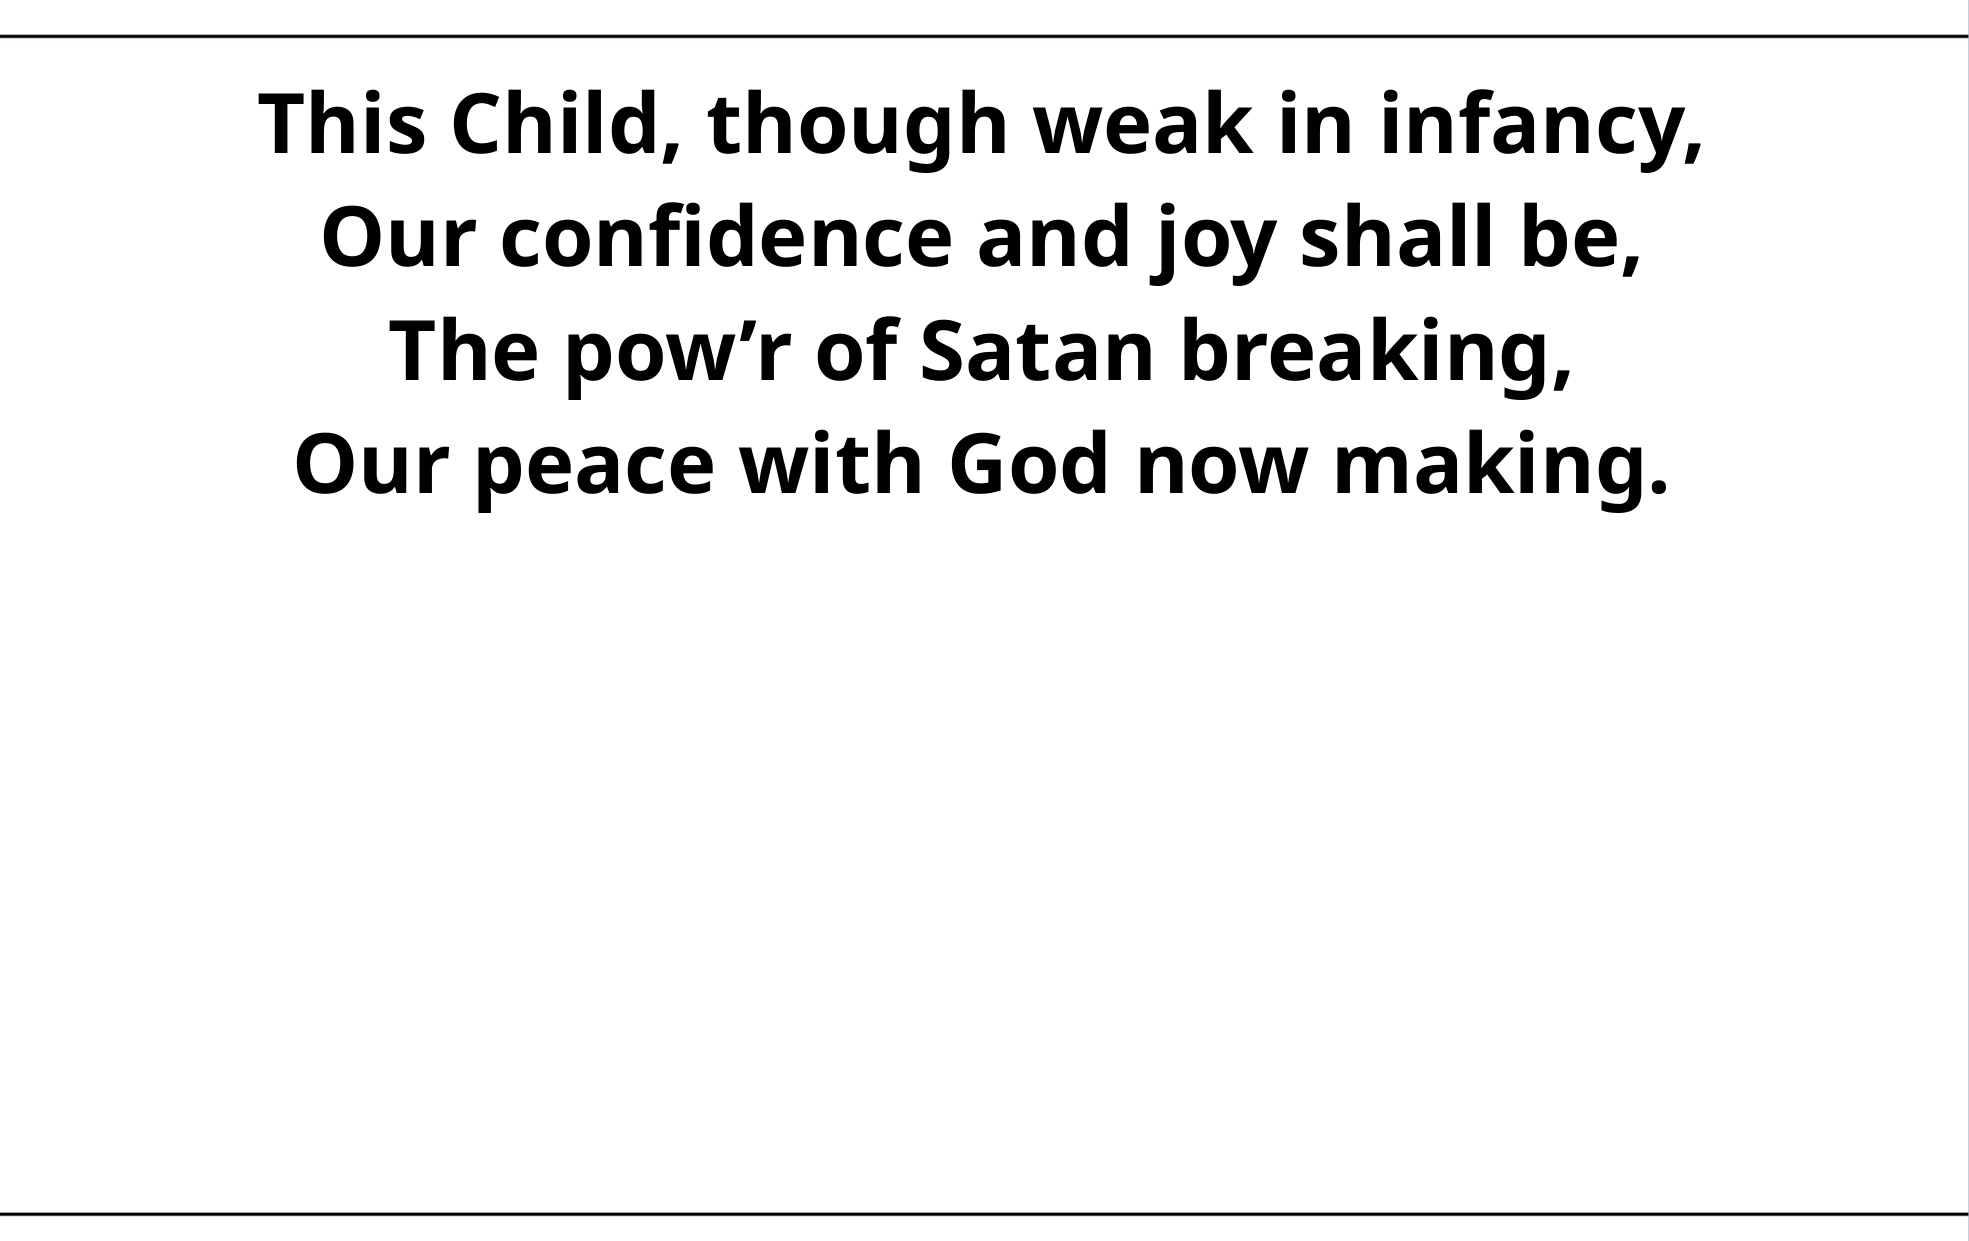

# This Child, though weak in infancy, Our confidence and joy shall be, The pow’r of Satan breaking, Our peace with God now making.